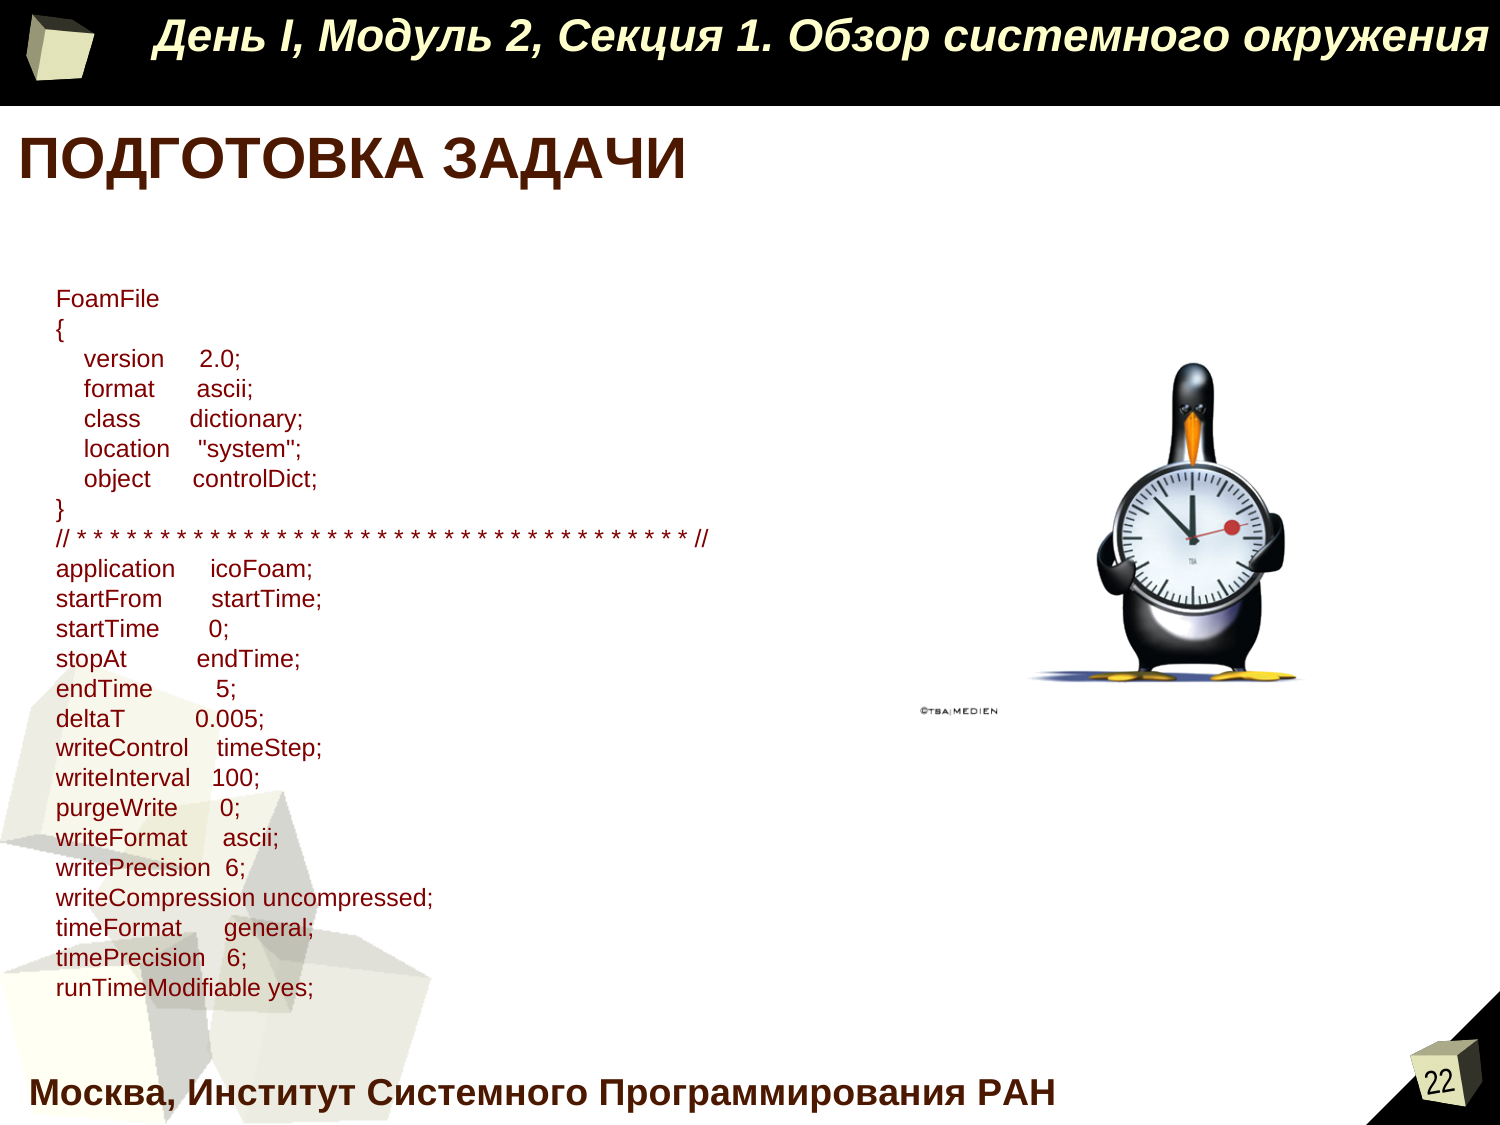

ПОДГОТОВКА ЗАДАЧИ
FoamFile
{
 version 2.0;
 format ascii;
 class dictionary;
 location "system";
 object controlDict;
}
// * * * * * * * * * * * * * * * * * * * * * * * * * * * * * * * * * * * * * //
application icoFoam;
startFrom startTime;
startTime 0;
stopAt endTime;
endTime 5;
deltaT 0.005;
writeControl timeStep;
writeInterval 100;
purgeWrite 0;
writeFormat ascii;
writePrecision 6;
writeCompression uncompressed;
timeFormat general;
timePrecision 6;
runTimeModifiable yes;